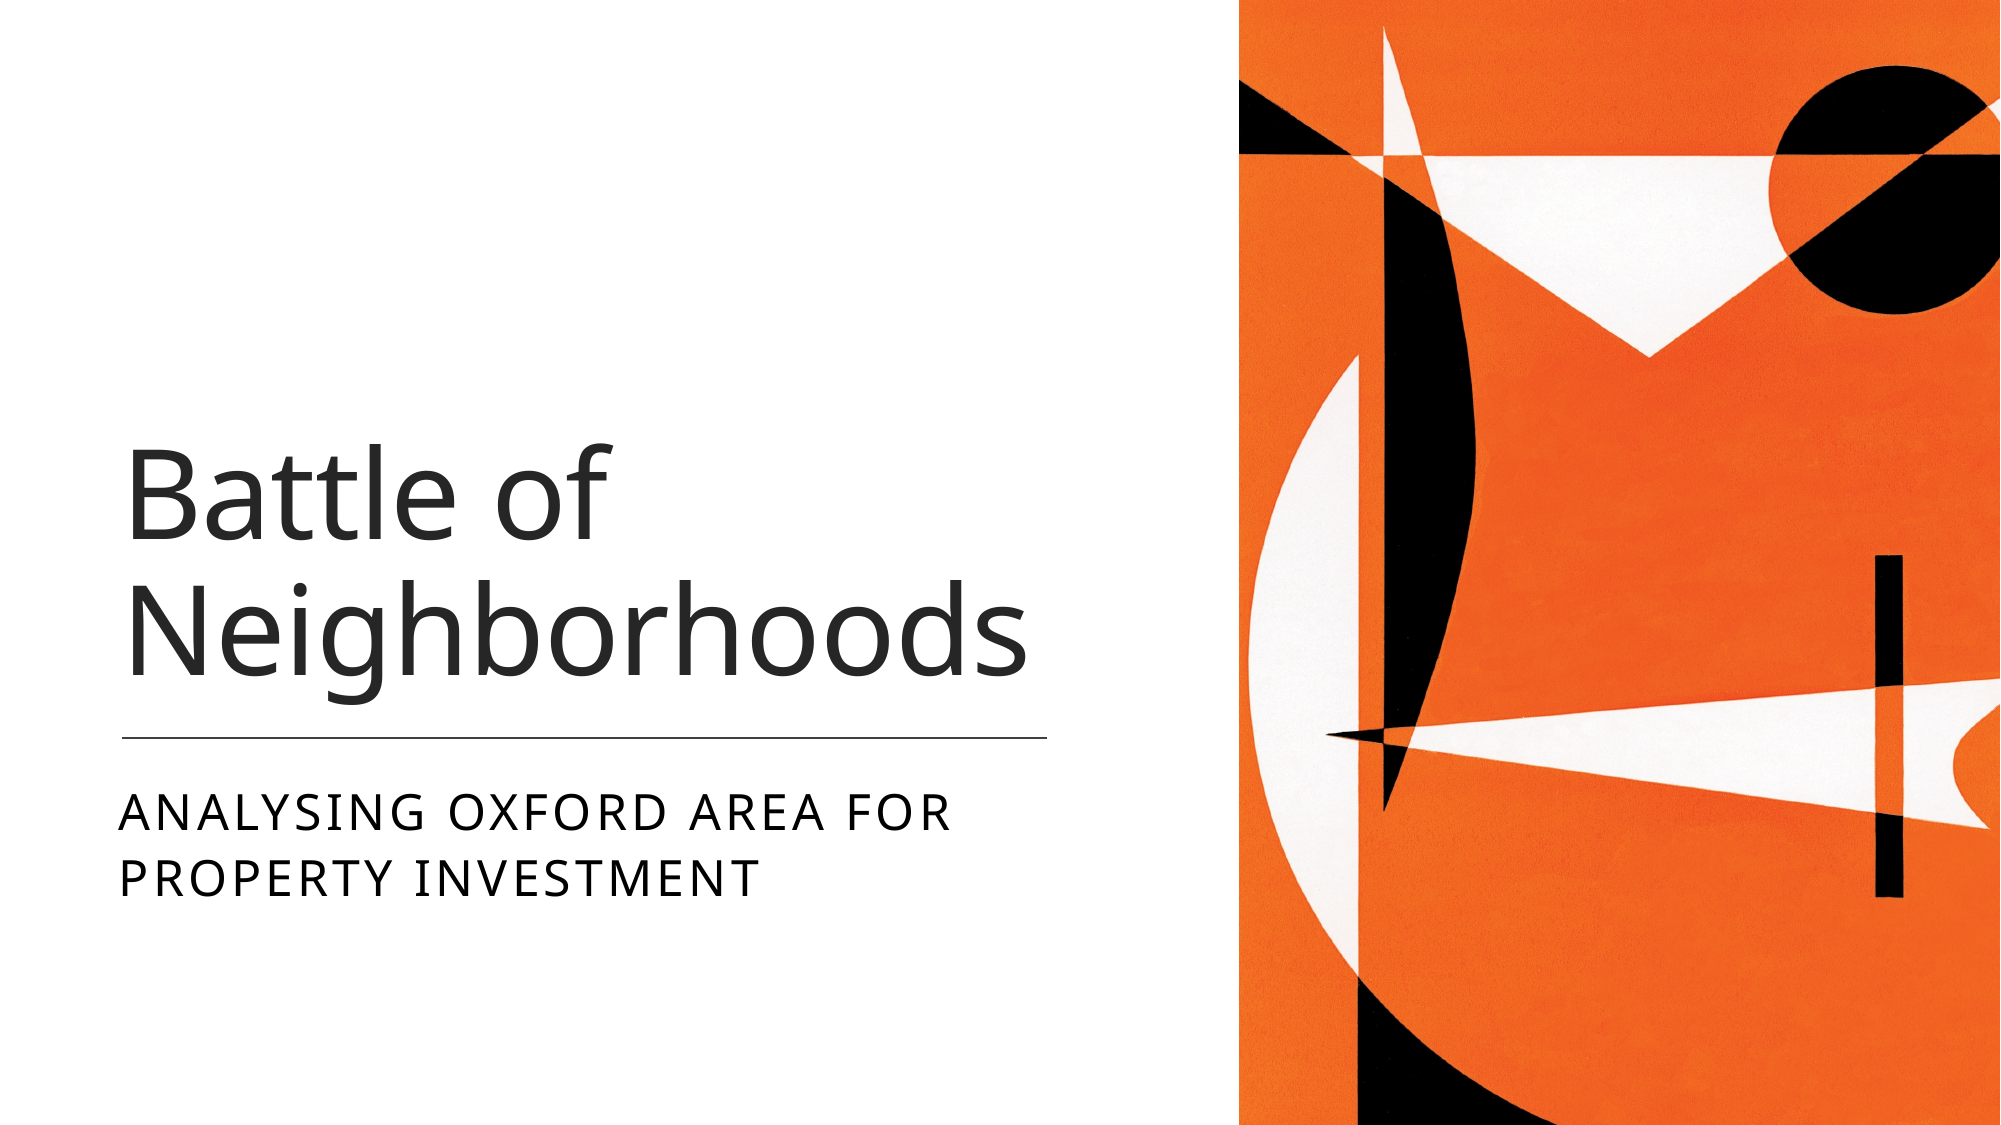

# Battle of Neighborhoods
Analysing Oxford Area for Property Investment